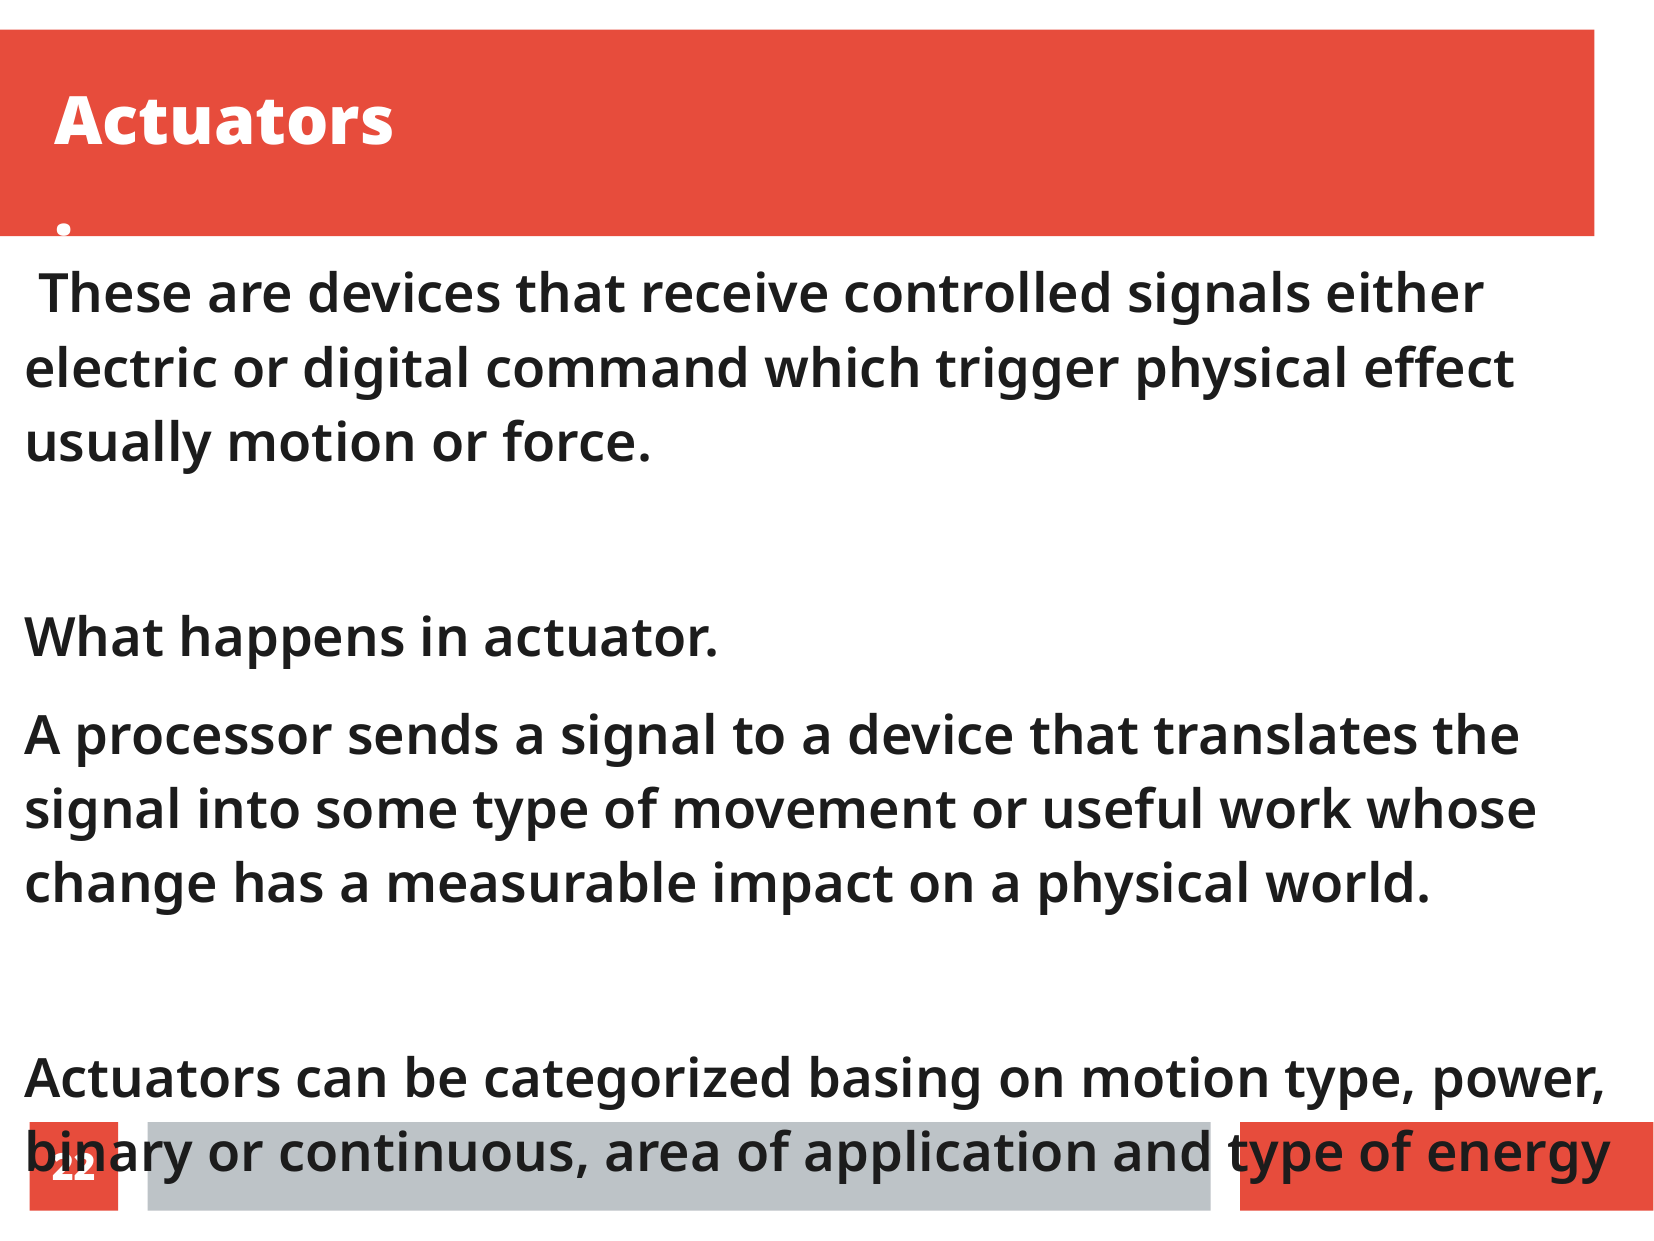

# Actuators .
 These are devices that receive controlled signals either electric or digital command which trigger physical effect usually motion or force.
What happens in actuator.
A processor sends a signal to a device that translates the signal into some type of movement or useful work whose change has a measurable impact on a physical world.
Actuators can be categorized basing on motion type, power, binary or continuous, area of application and type of energy
22